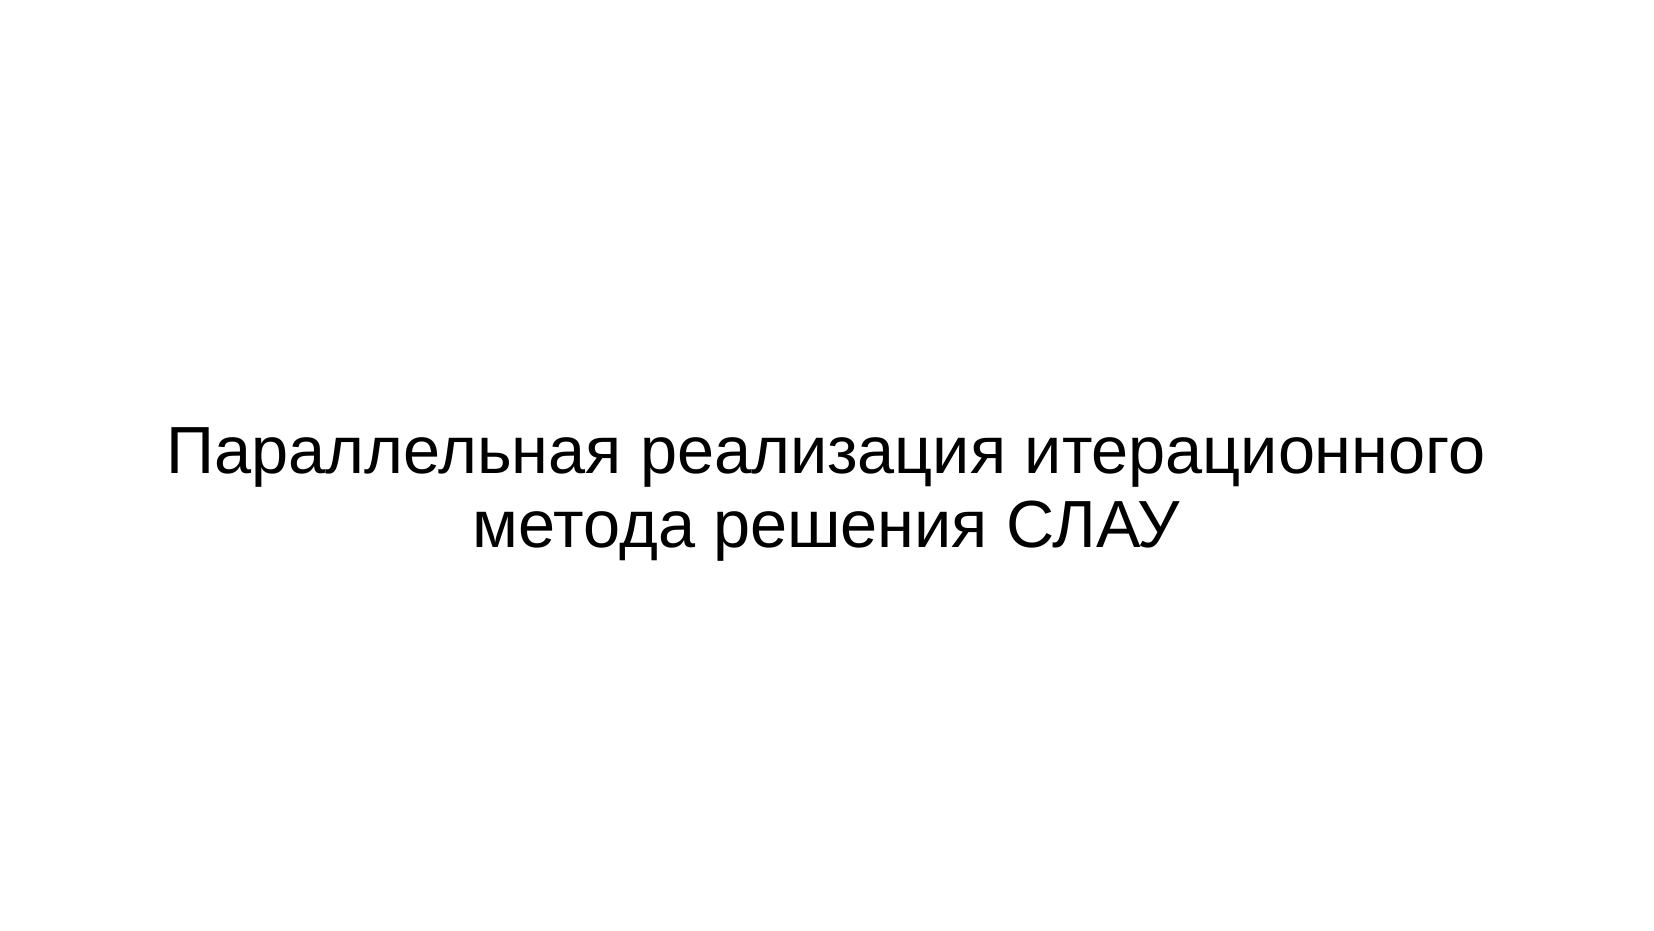

#
Параллельная реализация итерационного метода решения СЛАУ